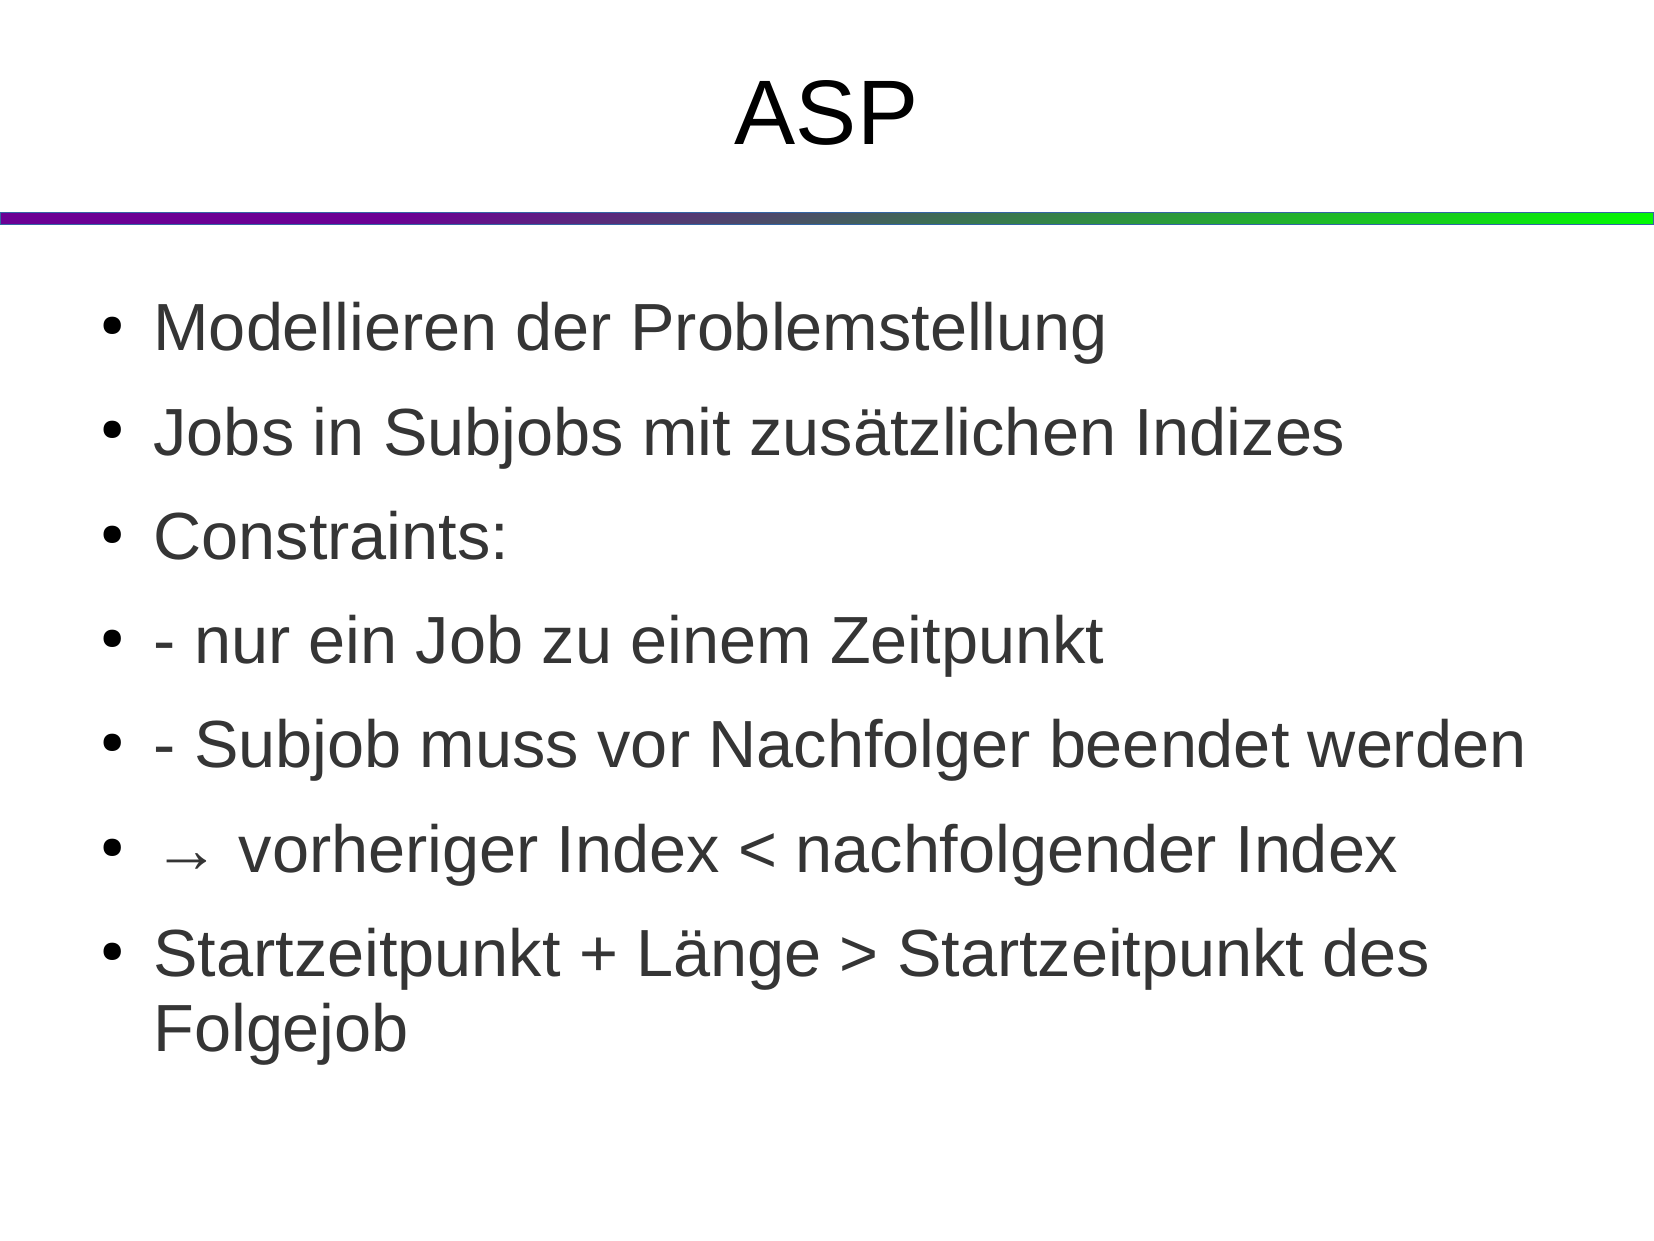

# ASP
Modellieren der Problemstellung
Jobs in Subjobs mit zusätzlichen Indizes
Constraints:
- nur ein Job zu einem Zeitpunkt
- Subjob muss vor Nachfolger beendet werden
→ vorheriger Index < nachfolgender Index
Startzeitpunkt + Länge > Startzeitpunkt des Folgejob